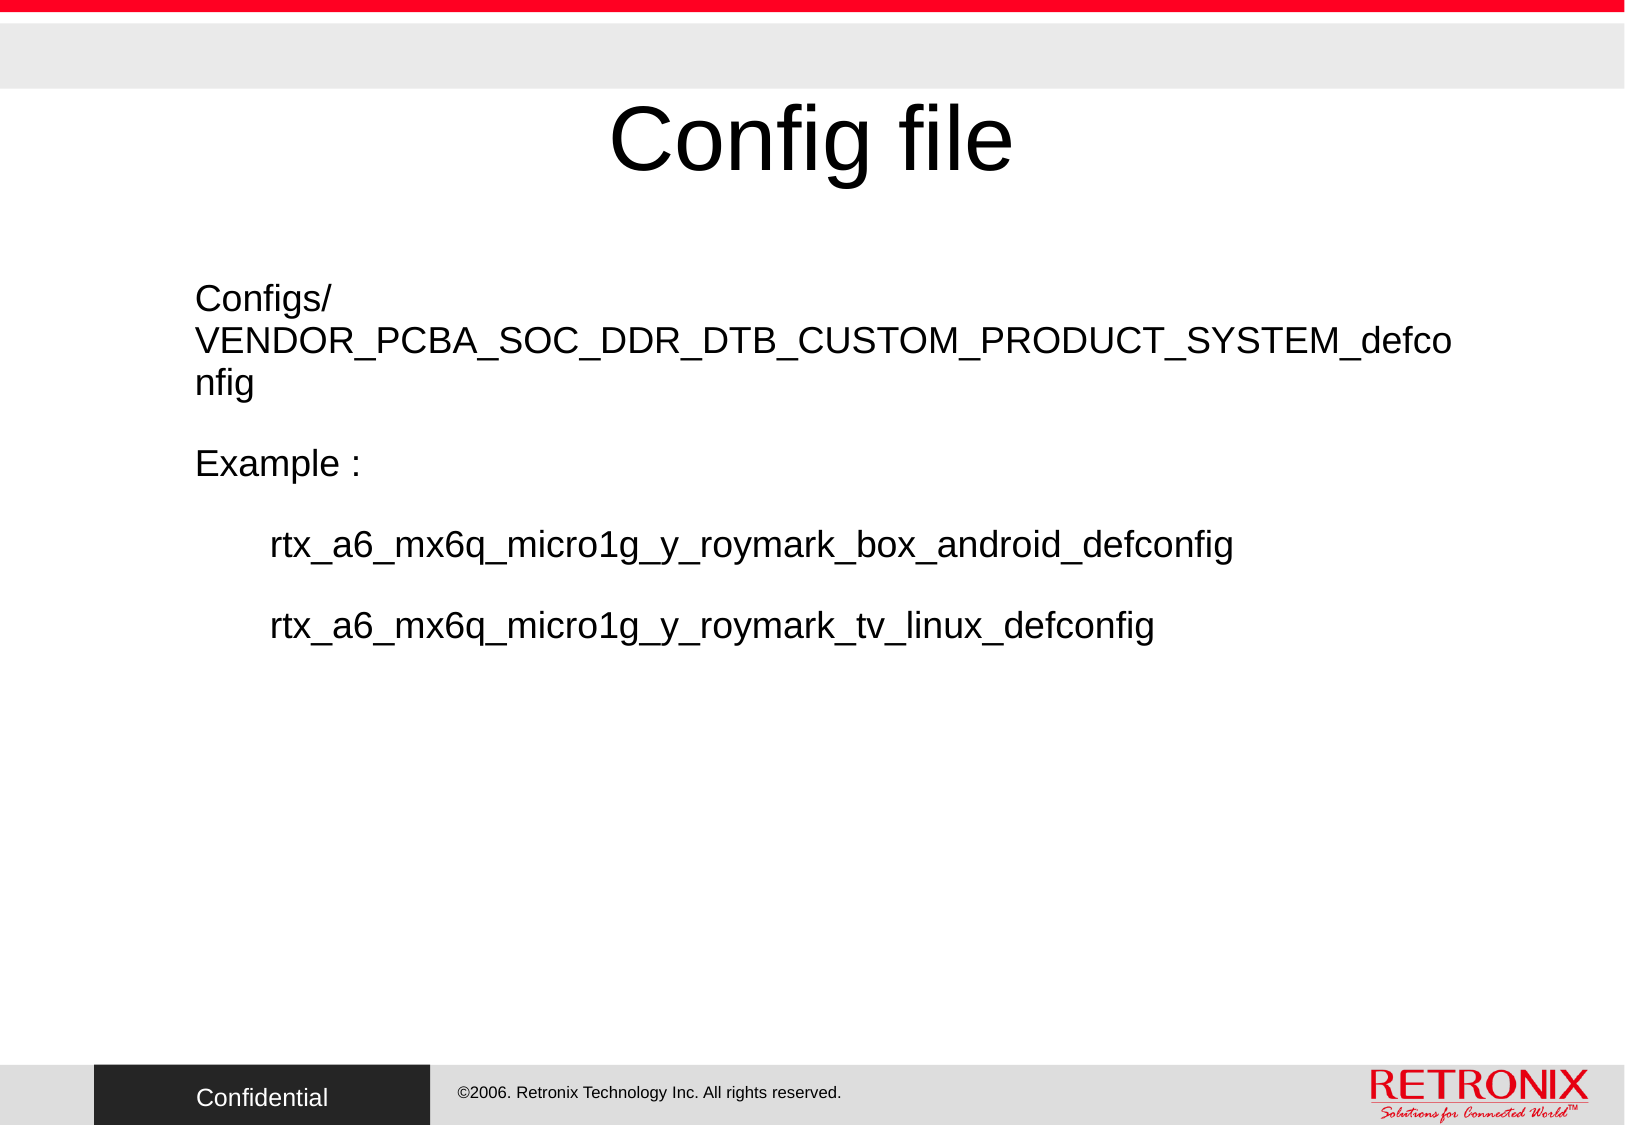

# Config file
Configs/VENDOR_PCBA_SOC_DDR_DTB_CUSTOM_PRODUCT_SYSTEM_defconfig
Example :
	rtx_a6_mx6q_micro1g_y_roymark_box_android_defconfig
	rtx_a6_mx6q_micro1g_y_roymark_tv_linux_defconfig